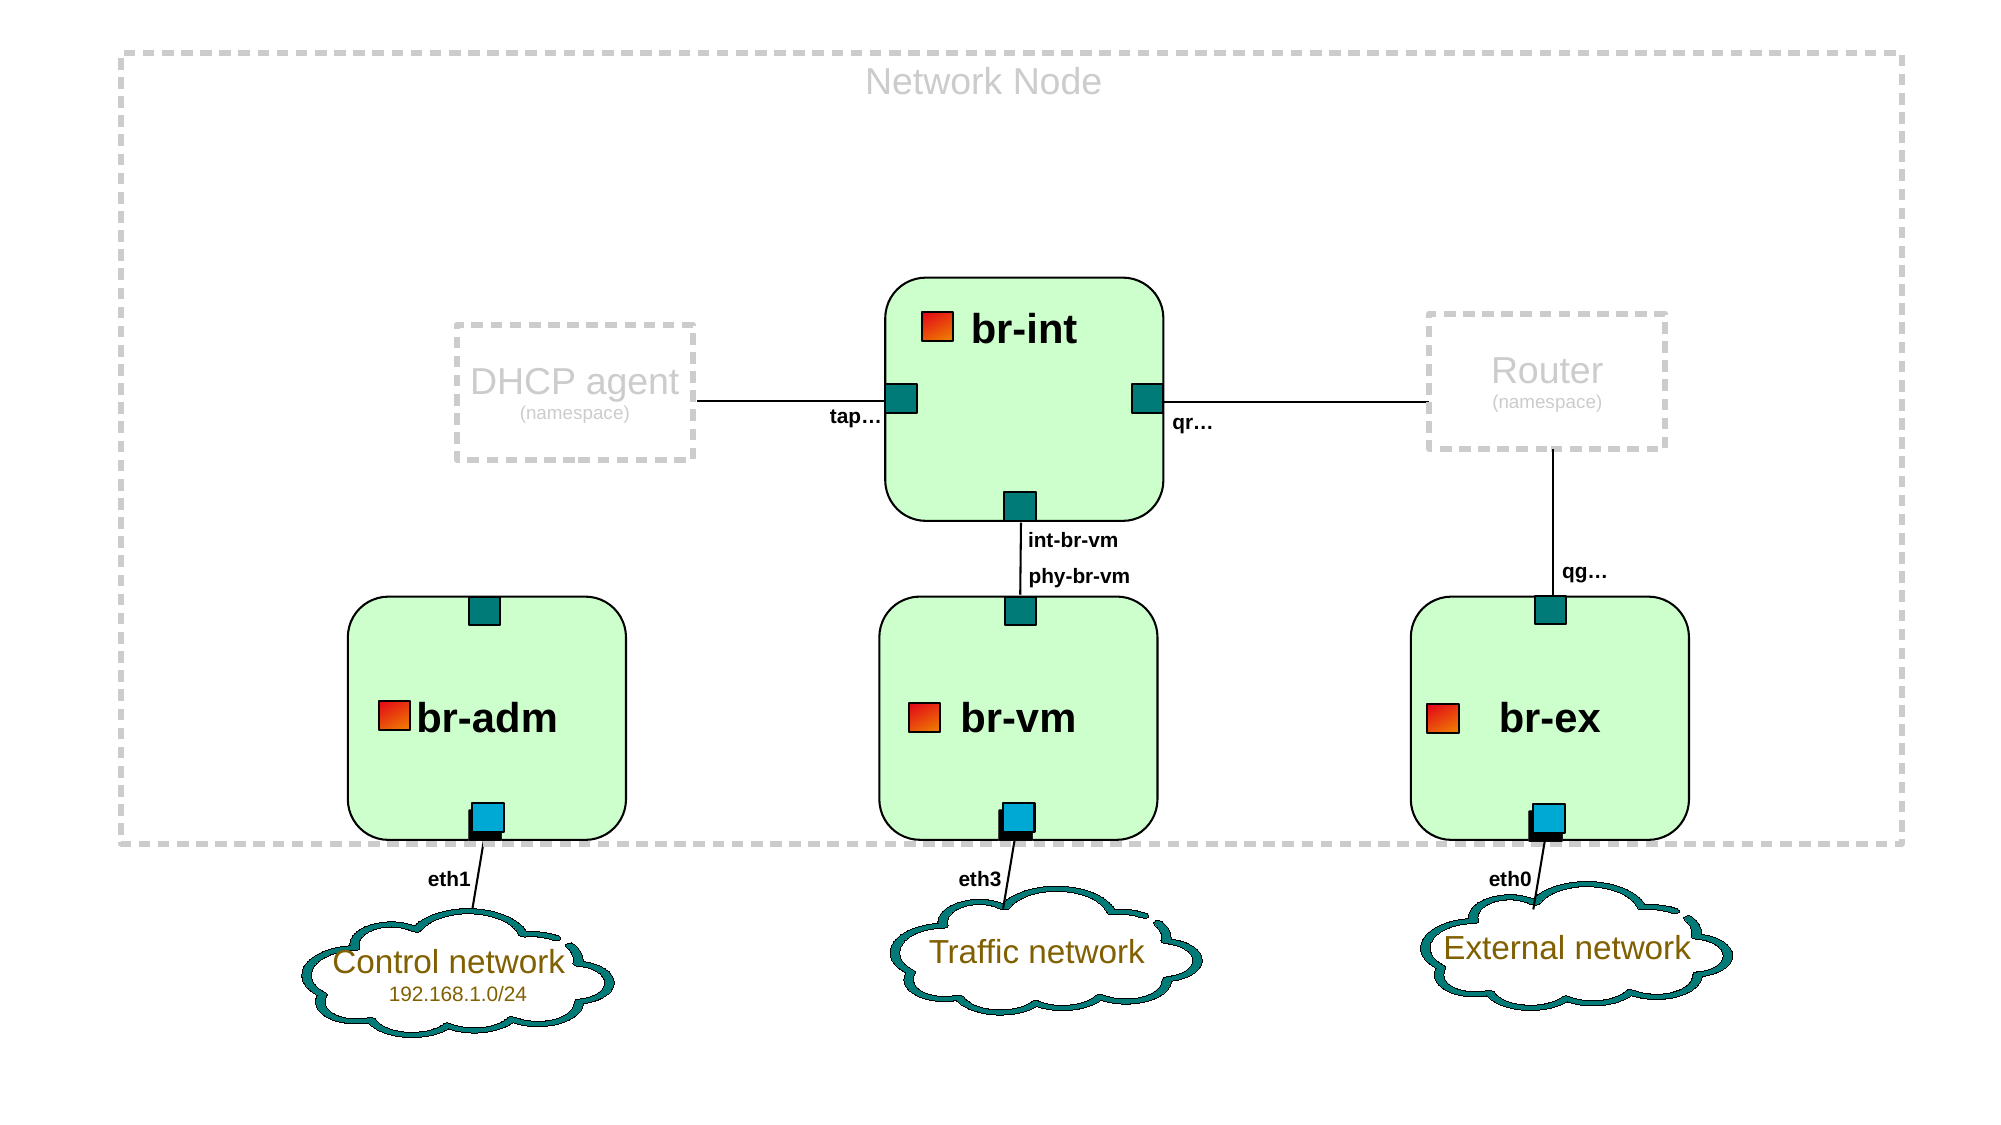

Network Node
br-int
Router
(namespace)
DHCP agent
(namespace)
tap…
qr…
int-br-vm
qg…
phy-br-vm
br-vm
br-adm
br-ex
eth1
eth3
eth0
External network
Traffic network
Control network
192.168.1.0/24